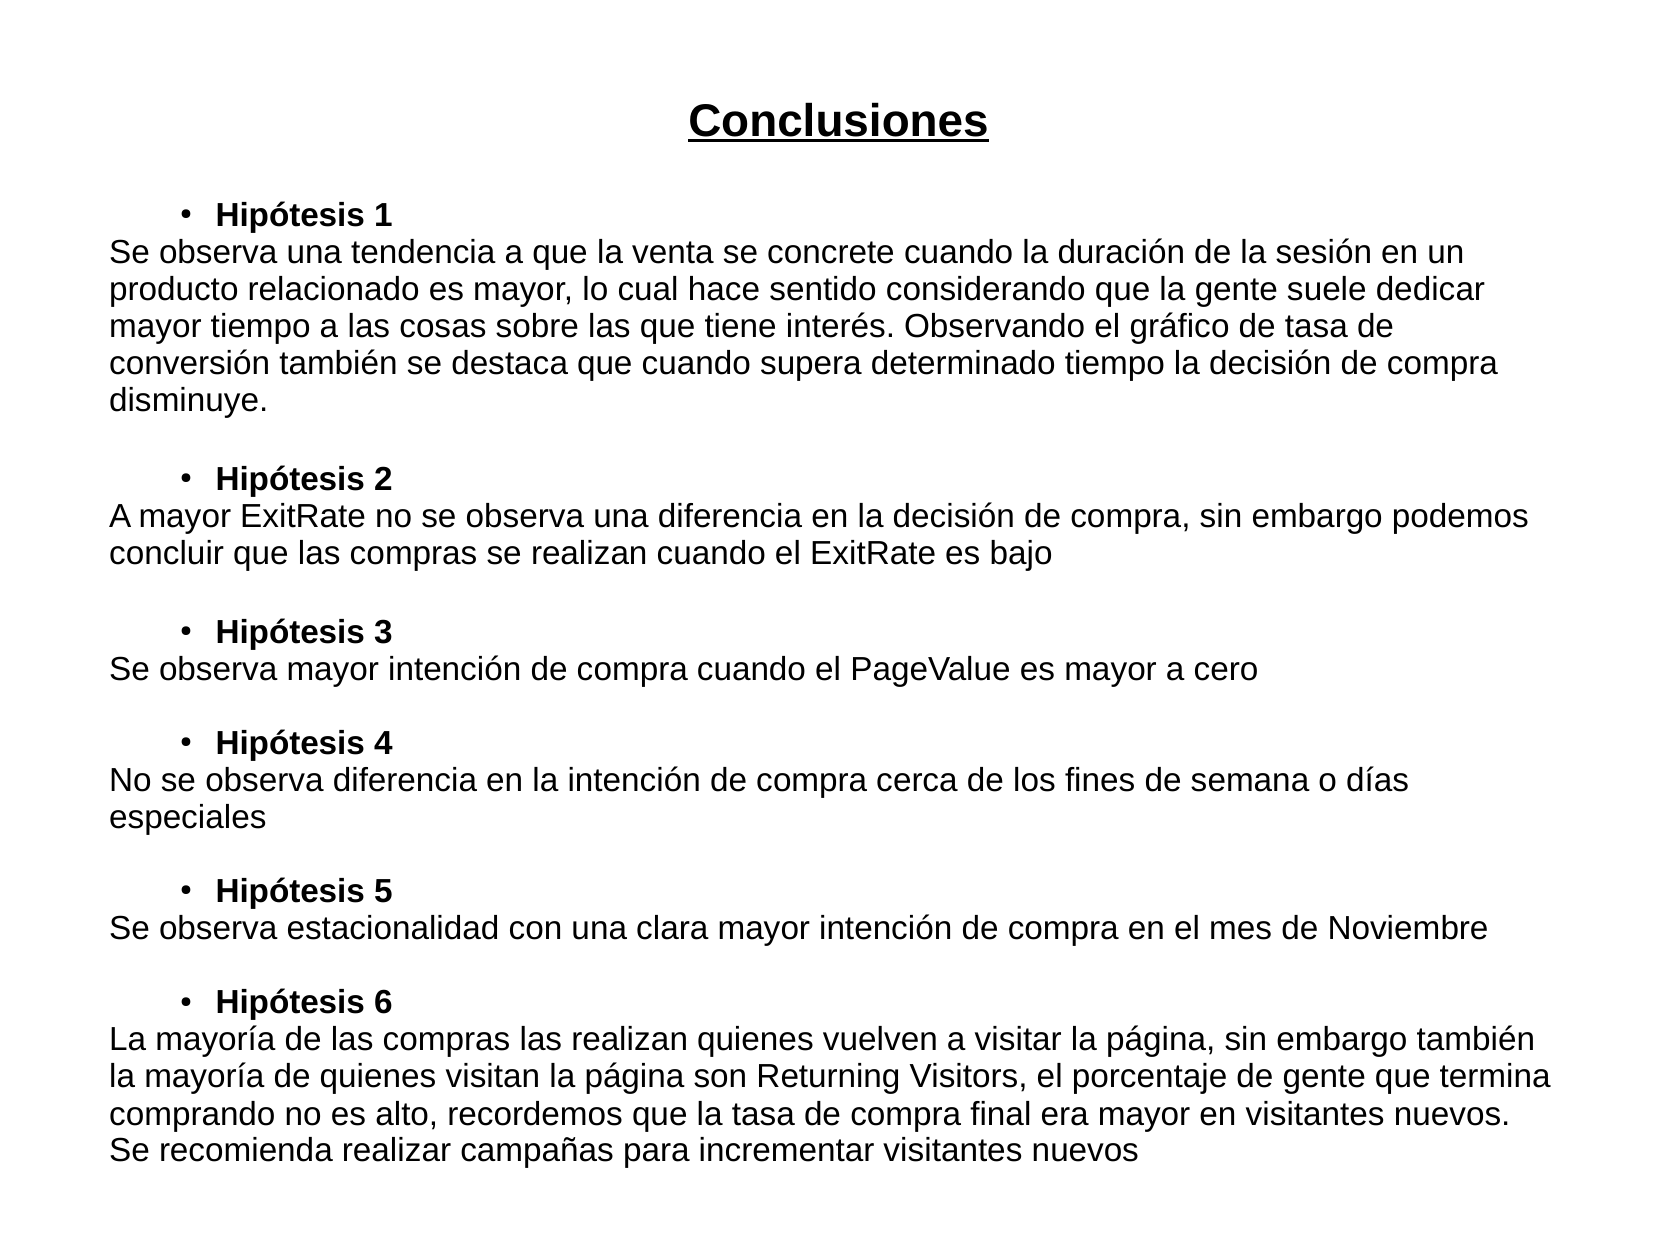

Conclusiones
Hipótesis 1
Se observa una tendencia a que la venta se concrete cuando la duración de la sesión en un producto relacionado es mayor, lo cual hace sentido considerando que la gente suele dedicar mayor tiempo a las cosas sobre las que tiene interés. Observando el gráfico de tasa de conversión también se destaca que cuando supera determinado tiempo la decisión de compra disminuye.
Hipótesis 2
A mayor ExitRate no se observa una diferencia en la decisión de compra, sin embargo podemos concluir que las compras se realizan cuando el ExitRate es bajo
Hipótesis 3
Se observa mayor intención de compra cuando el PageValue es mayor a cero
Hipótesis 4
No se observa diferencia en la intención de compra cerca de los fines de semana o días especiales
Hipótesis 5
Se observa estacionalidad con una clara mayor intención de compra en el mes de Noviembre
Hipótesis 6
La mayoría de las compras las realizan quienes vuelven a visitar la página, sin embargo también la mayoría de quienes visitan la página son Returning Visitors, el porcentaje de gente que termina comprando no es alto, recordemos que la tasa de compra final era mayor en visitantes nuevos. Se recomienda realizar campañas para incrementar visitantes nuevos